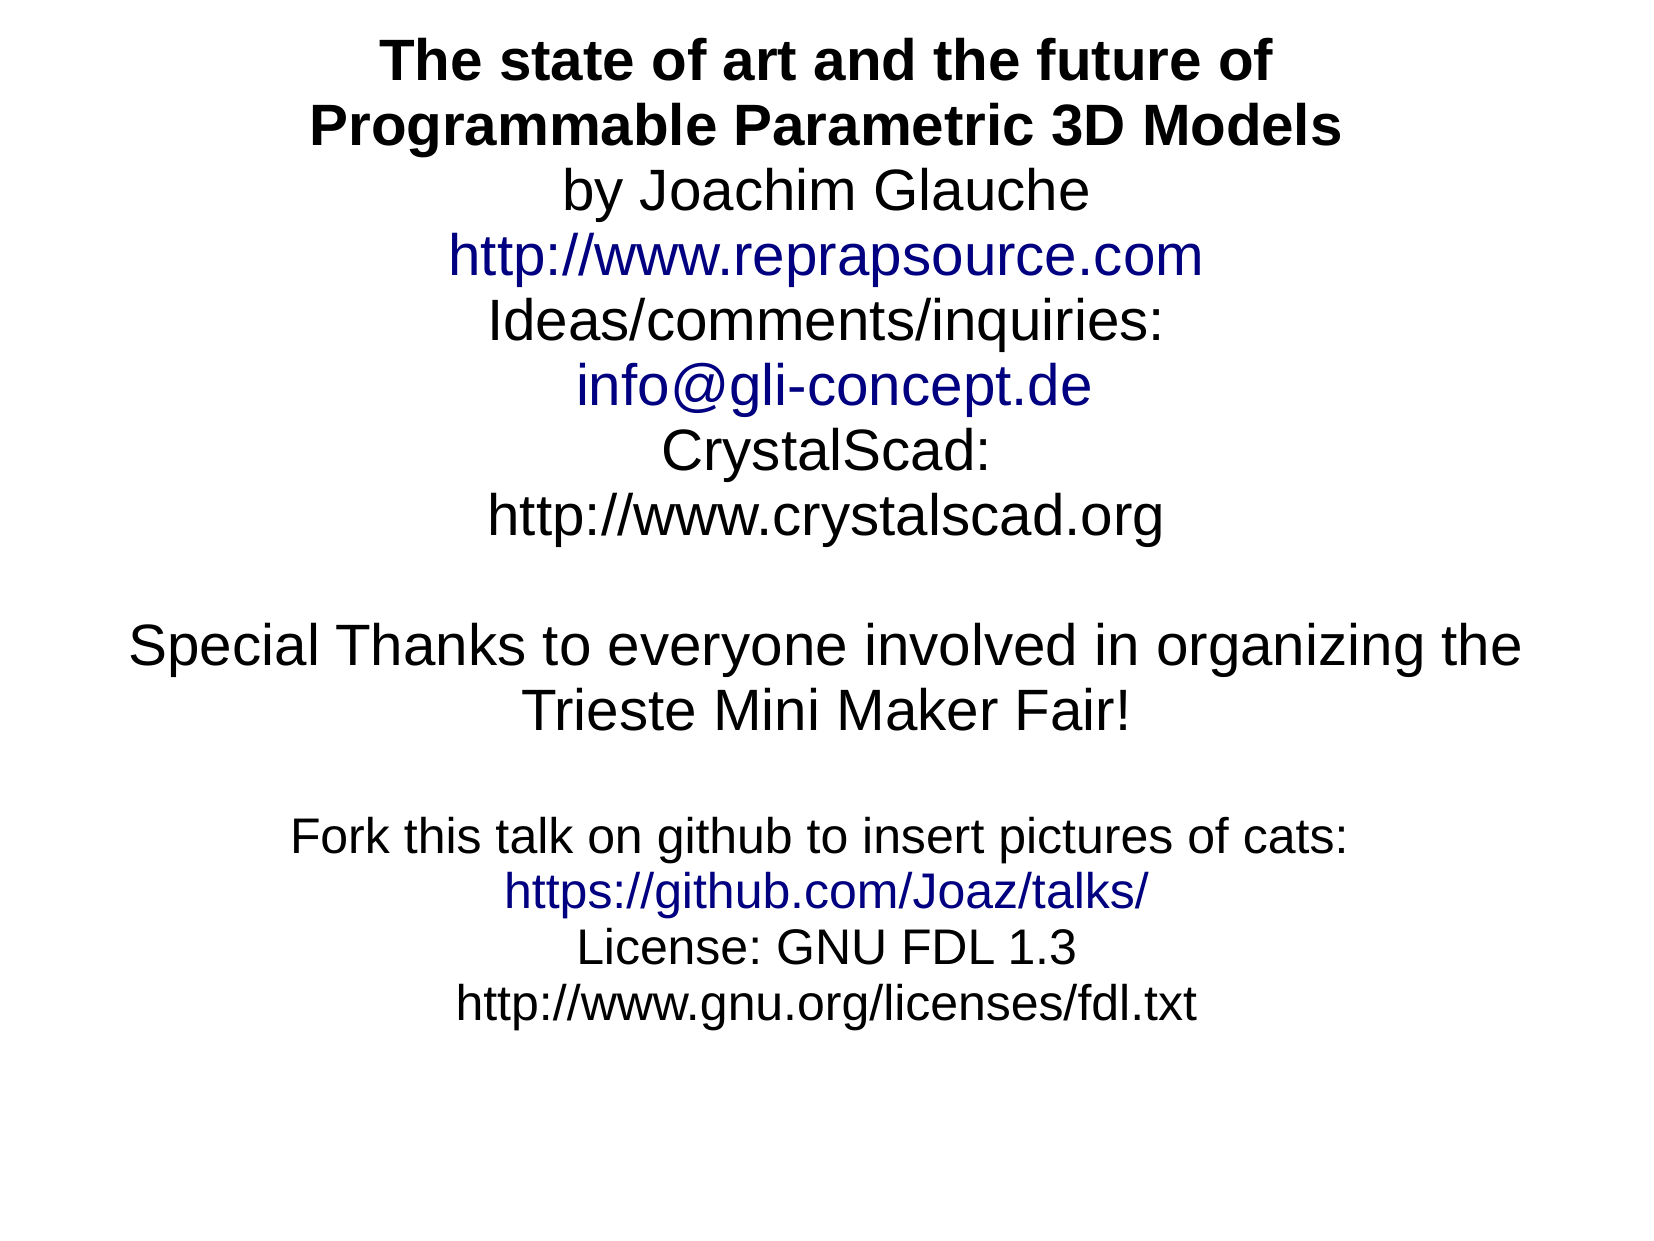

# The state of art and the future of Programmable Parametric 3D Models by Joachim Glauche
http://www.reprapsource.com
Ideas/comments/inquiries:
 info@gli-concept.de
CrystalScad:
http://www.crystalscad.org
Special Thanks to everyone involved in organizing the
Trieste Mini Maker Fair!
Fork this talk on github to insert pictures of cats: https://github.com/Joaz/talks/
License: GNU FDL 1.3
http://www.gnu.org/licenses/fdl.txt